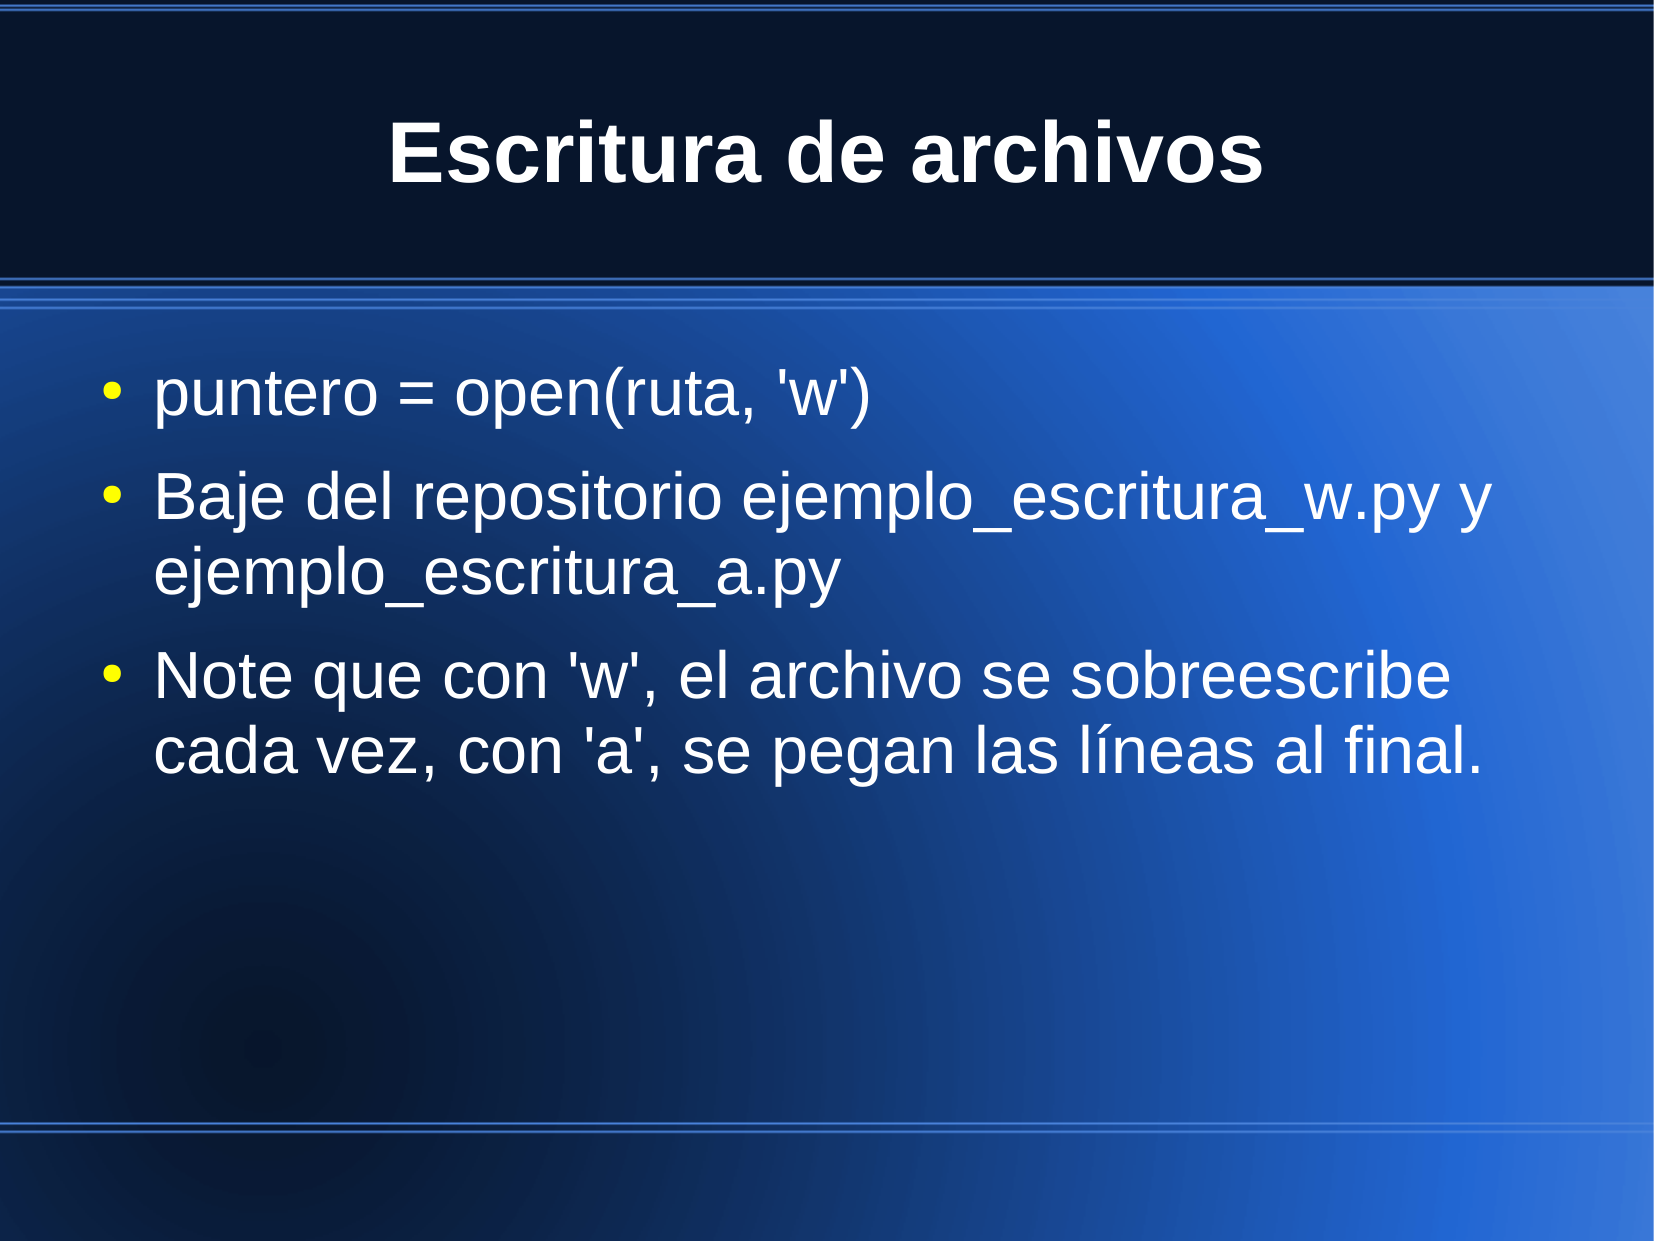

# Escritura de archivos
puntero = open(ruta, 'w')
Baje del repositorio ejemplo_escritura_w.py y ejemplo_escritura_a.py
Note que con 'w', el archivo se sobreescribe cada vez, con 'a', se pegan las líneas al final.